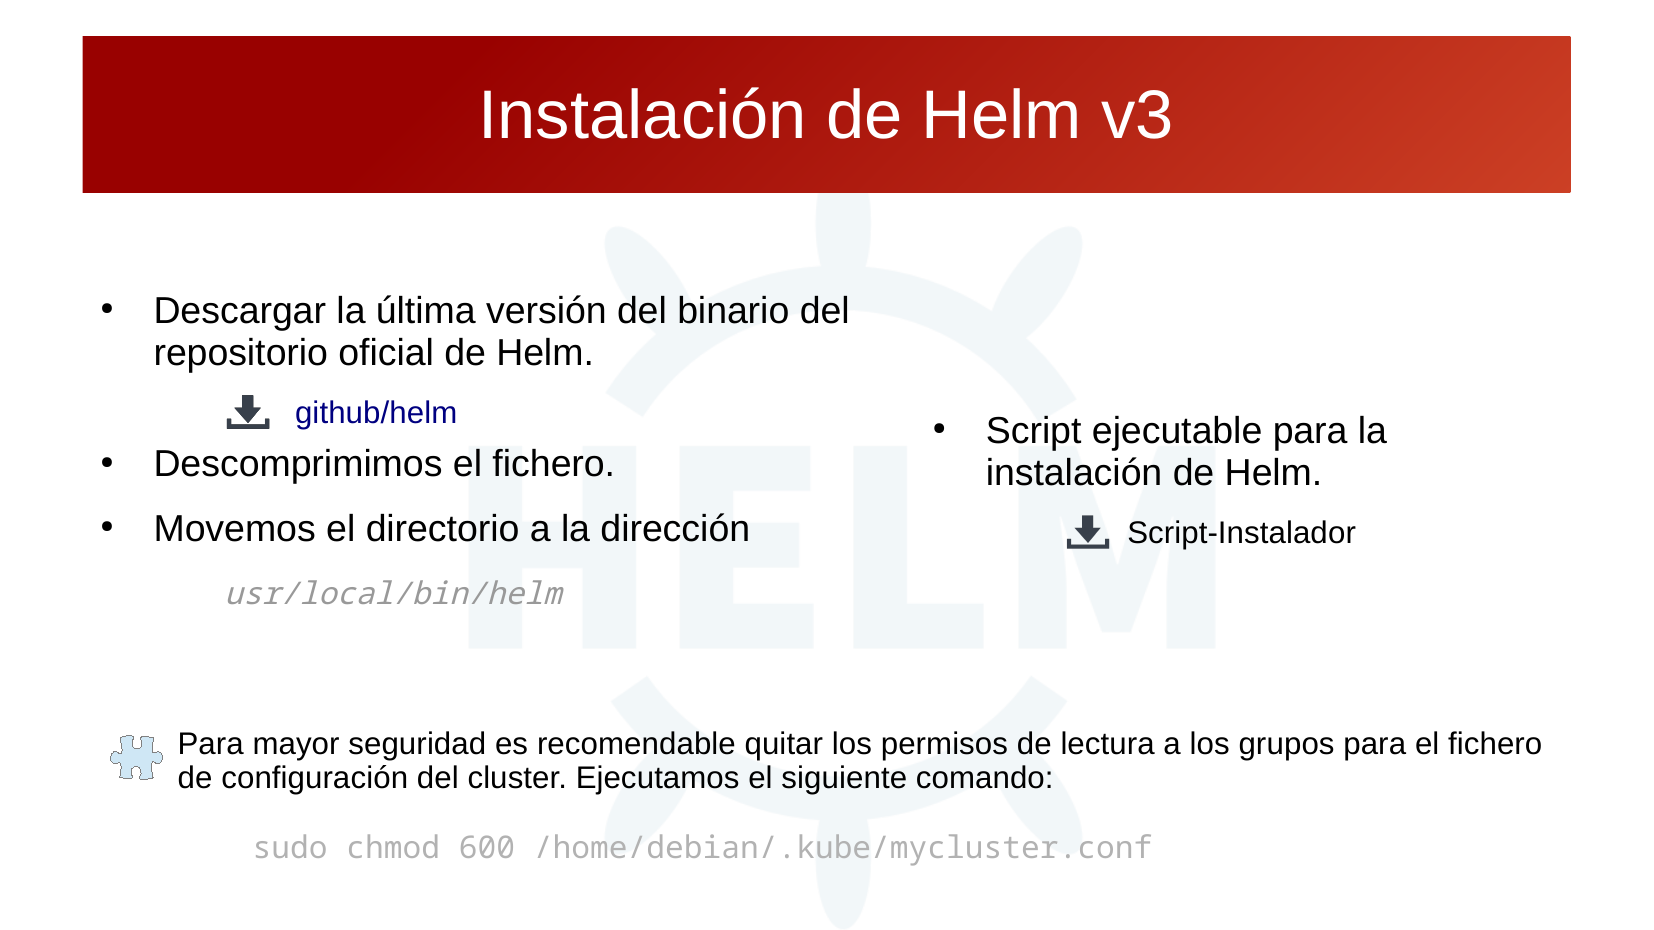

# Instalación de Helm v3
Descargar la última versión del binario del repositorio oficial de Helm.
github/helm
Descomprimimos el fichero.
Movemos el directorio a la dirección
usr/local/bin/helm
Script ejecutable para la instalación de Helm.
Script-Instalador
Para mayor seguridad es recomendable quitar los permisos de lectura a los grupos para el fichero de configuración del cluster. Ejecutamos el siguiente comando:
	sudo chmod 600 /home/debian/.kube/mycluster.conf